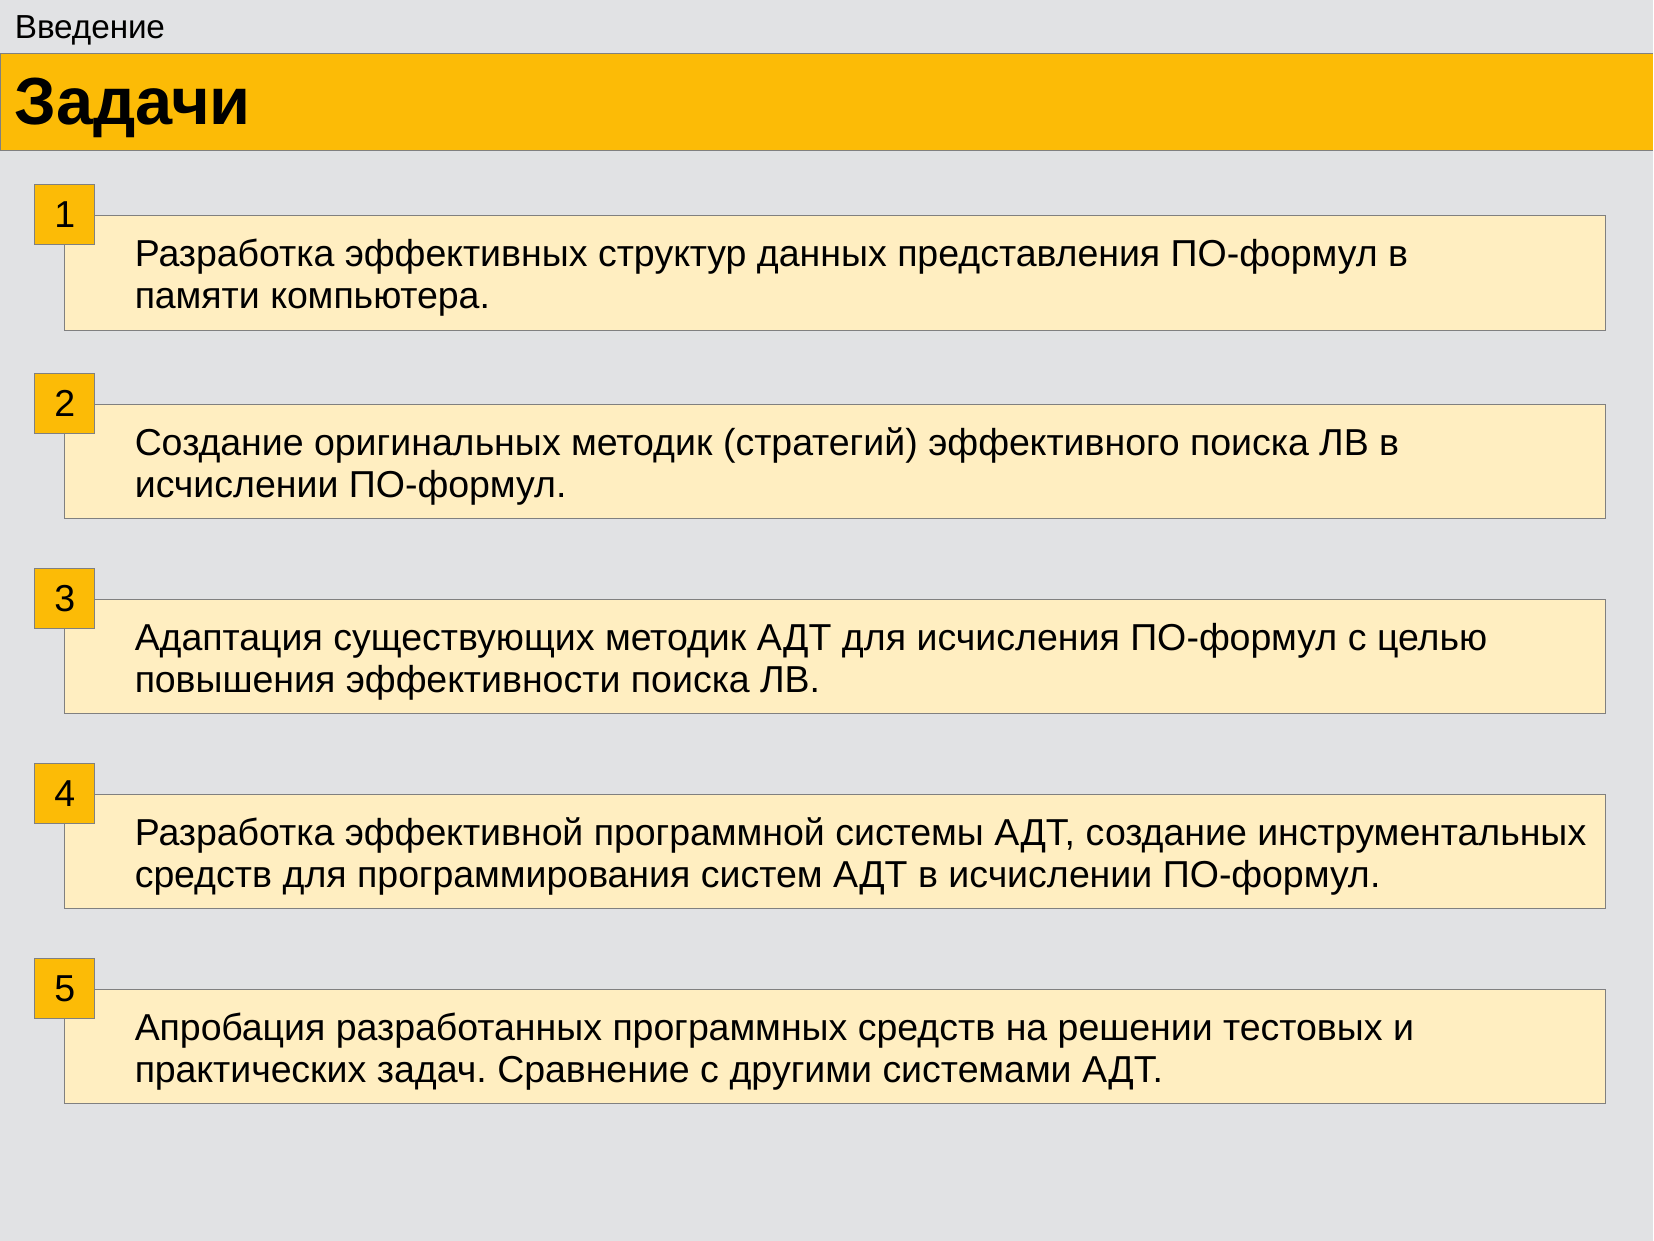

Введение
Задачи
1
Разработка эффективных структур данных представления ПО-формул в
памяти компьютера.
2
Создание оригинальных методик (стратегий) эффективного поиска ЛВ в
исчислении ПО-формул.
3
Адаптация существующих методик АДТ для исчисления ПО-формул с целью
повышения эффективности поиска ЛВ.
4
Разработка эффективной программной системы АДТ, создание инструментальных
средств для программирования систем АДТ в исчислении ПО-формул.
5
Апробация разработанных программных средств на решении тестовых и
практических задач. Сравнение с другими системами АДТ.